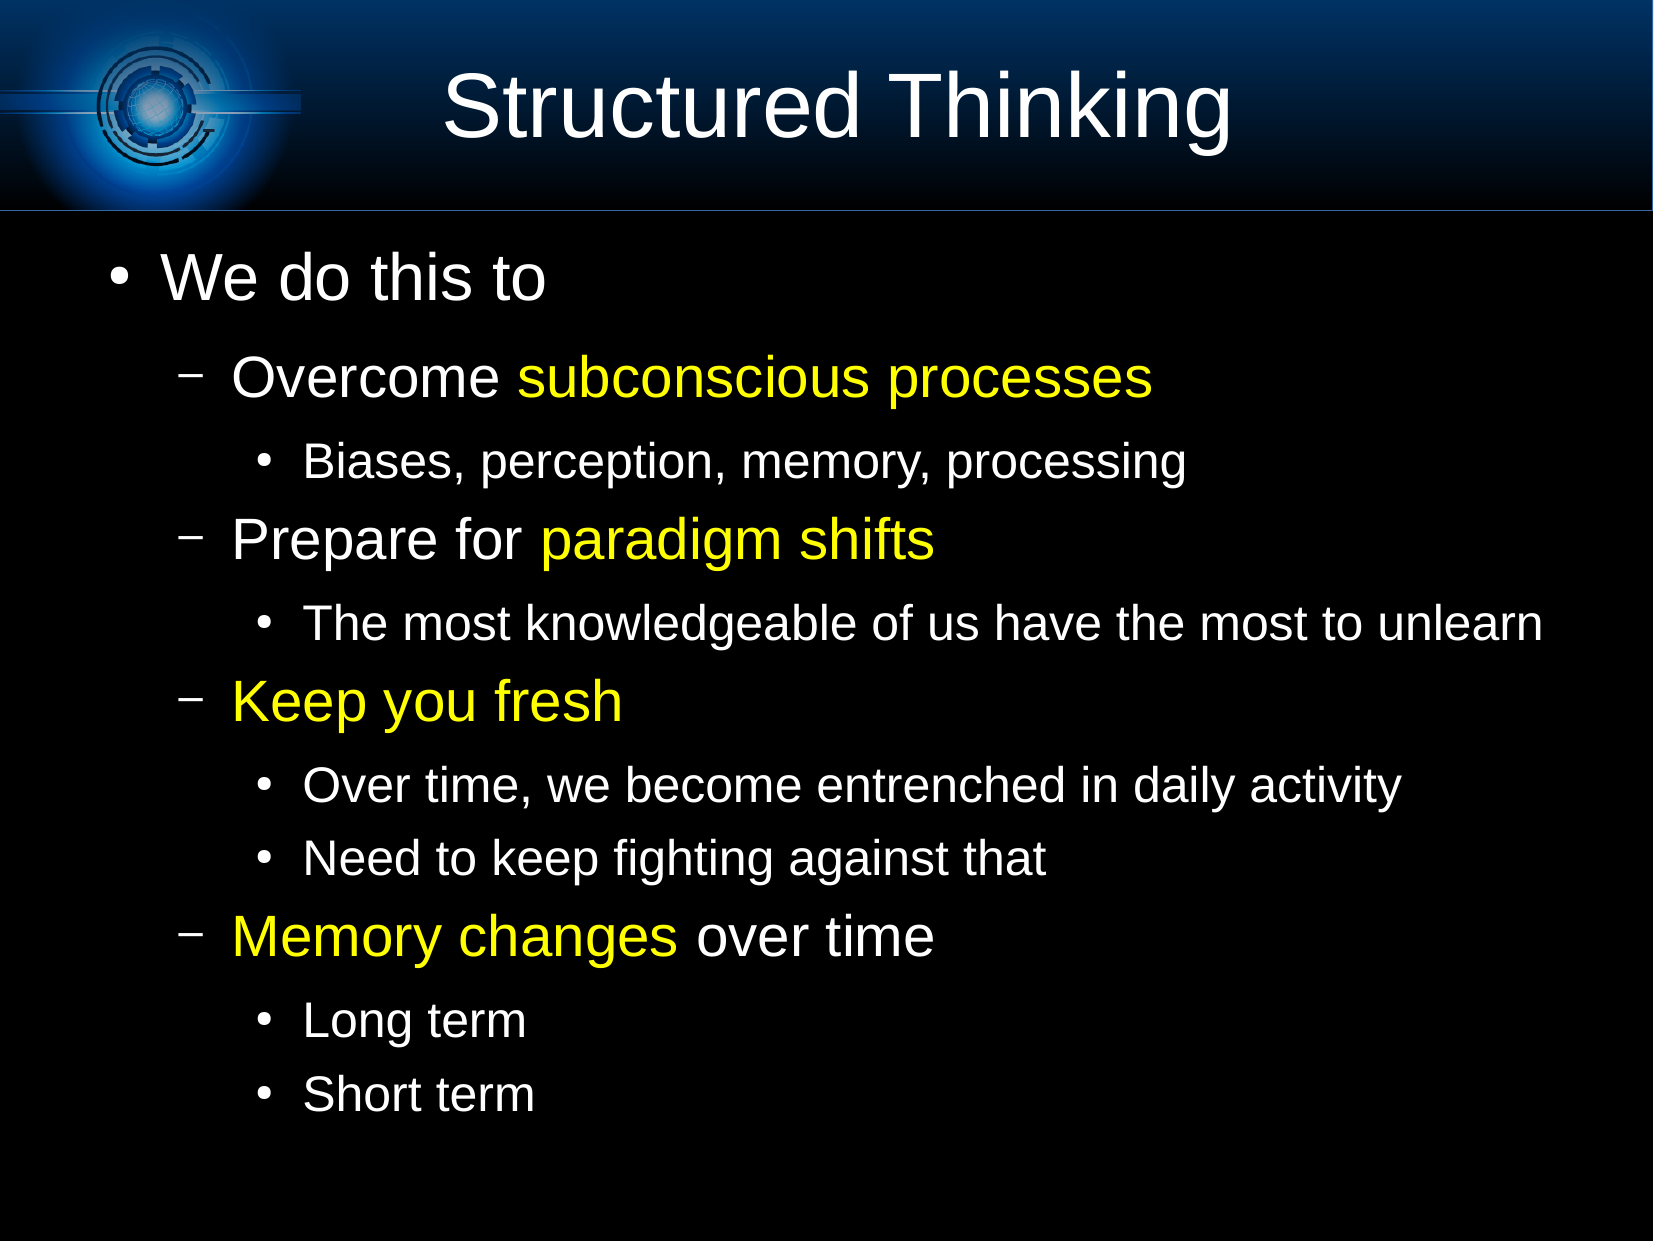

# Structured Thinking
We do this to
Overcome subconscious processes
Biases, perception, memory, processing
Prepare for paradigm shifts
The most knowledgeable of us have the most to unlearn
Keep you fresh
Over time, we become entrenched in daily activity
Need to keep fighting against that
Memory changes over time
Long term
Short term